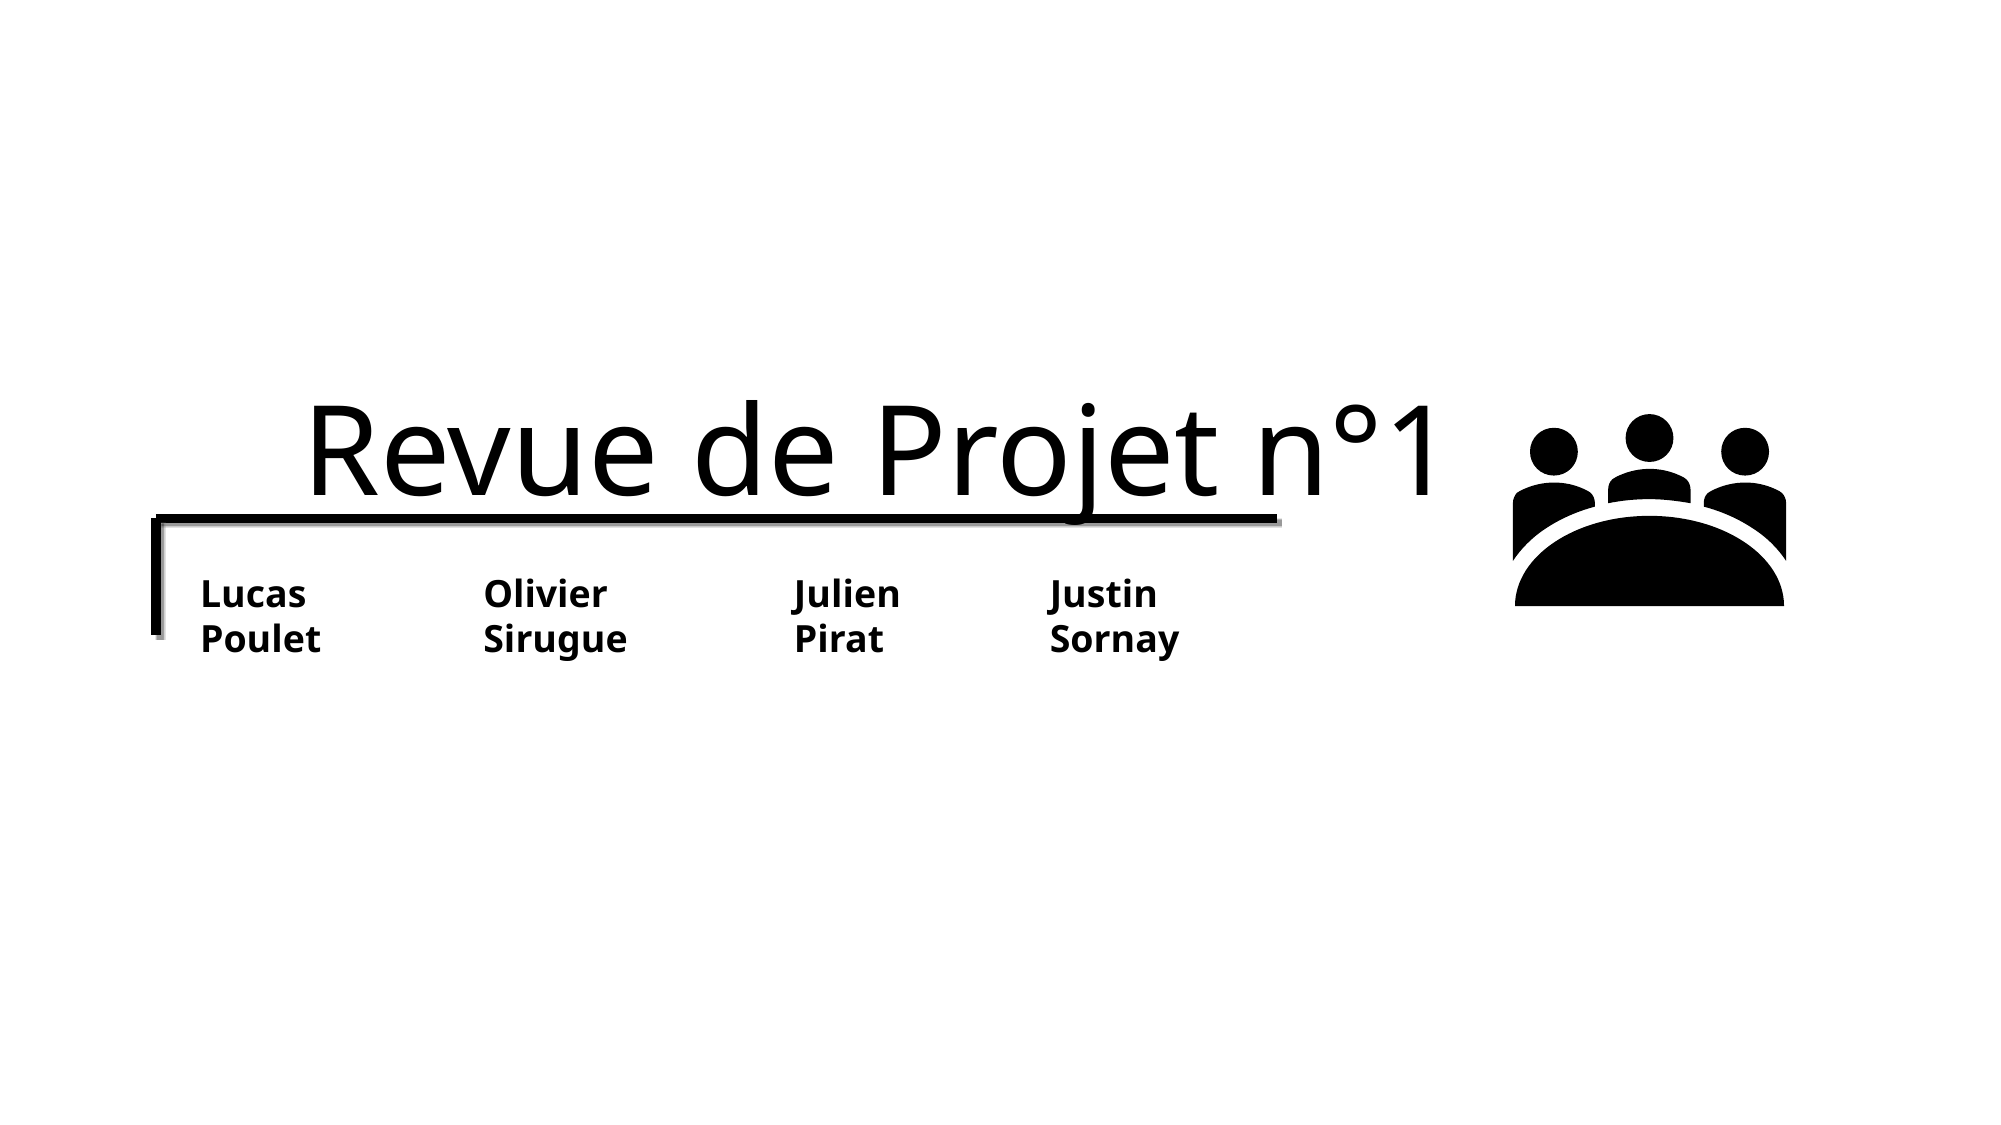

Revue de Projet n°1
Lucas Poulet
Olivier Sirugue
Julien Pirat
Justin Sornay